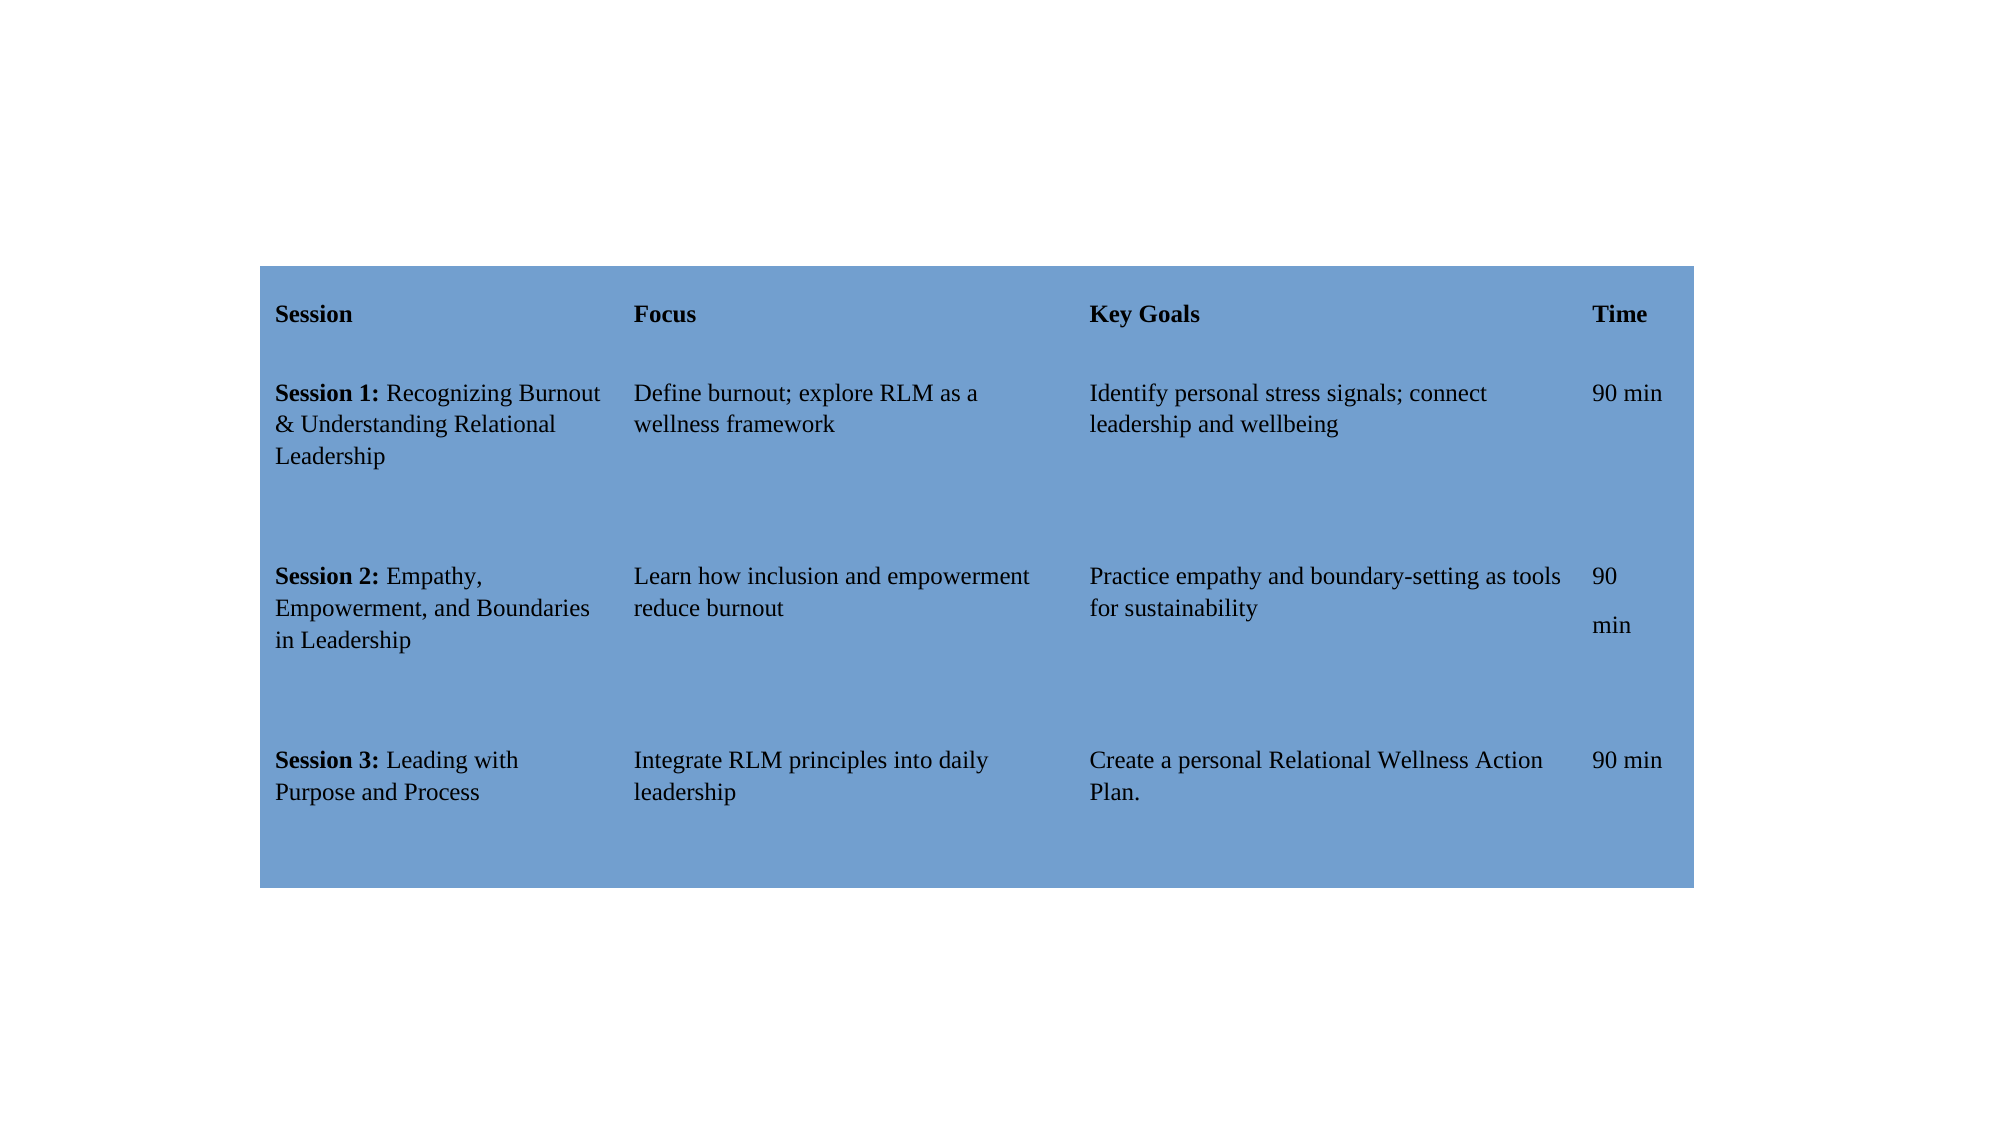

| Session | Focus | Key Goals | Time |
| --- | --- | --- | --- |
| Session 1: Recognizing Burnout & Understanding Relational Leadership | Define burnout; explore RLM as a wellness framework | Identify personal stress signals; connect leadership and wellbeing | 90 min |
| Session 2: Empathy, Empowerment, and Boundaries in Leadership | Learn how inclusion and empowerment reduce burnout | Practice empathy and boundary-setting as tools for sustainability | 90 min |
| Session 3: Leading with Purpose and Process | Integrate RLM principles into daily leadership | Create a personal Relational Wellness Action Plan. | 90 min |